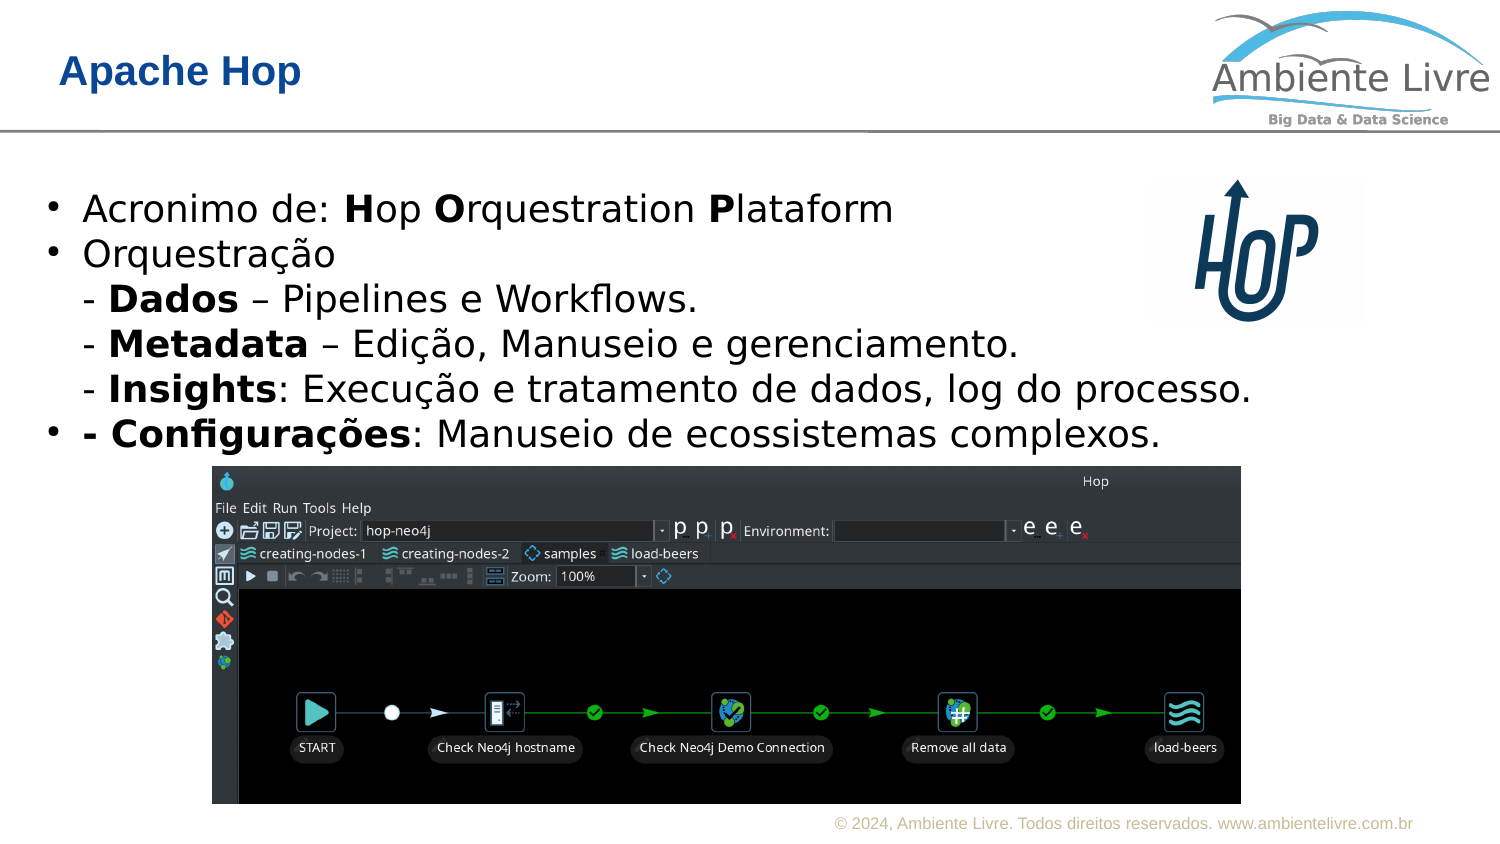

# Apache Hop
Acronimo de: Hop Orquestration Plataform
Orquestração
- Dados – Pipelines e Workflows.
- Metadata – Edição, Manuseio e gerenciamento.
- Insights: Execução e tratamento de dados, log do processo.
- Configurações: Manuseio de ecossistemas complexos.